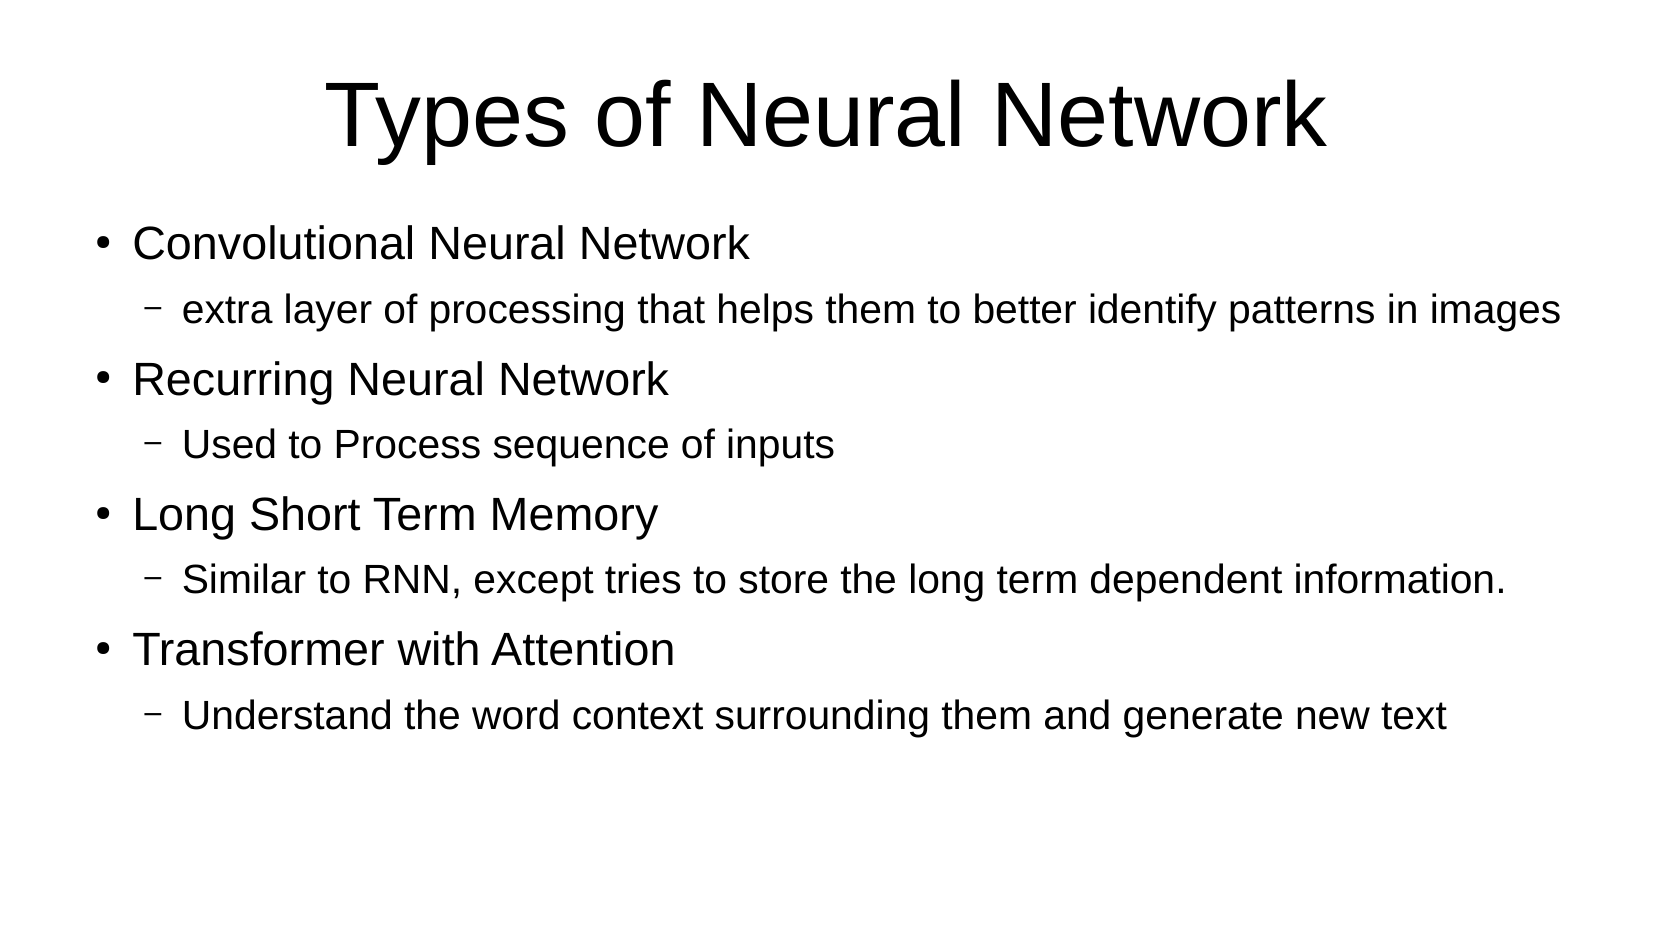

# Types of Neural Network
Convolutional Neural Network
extra layer of processing that helps them to better identify patterns in images
Recurring Neural Network
Used to Process sequence of inputs
Long Short Term Memory
Similar to RNN, except tries to store the long term dependent information.
Transformer with Attention
Understand the word context surrounding them and generate new text